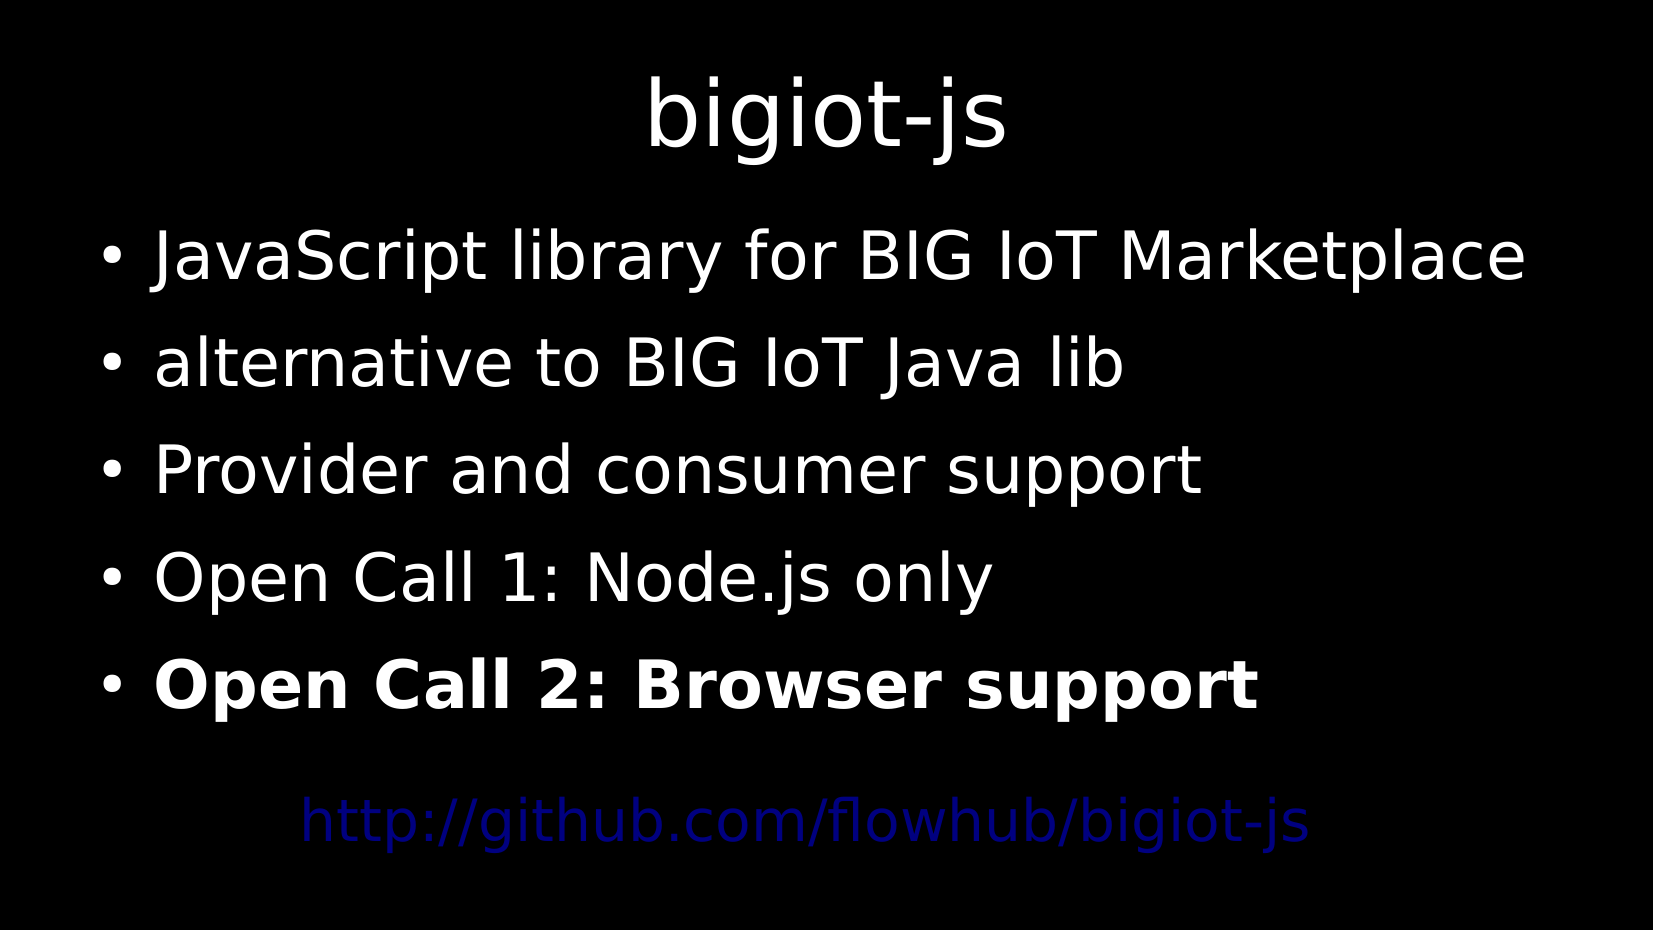

# bigiot-js
JavaScript library for BIG IoT Marketplace
alternative to BIG IoT Java lib
Provider and consumer support
Open Call 1: Node.js only
Open Call 2: Browser support
http://github.com/flowhub/bigiot-js